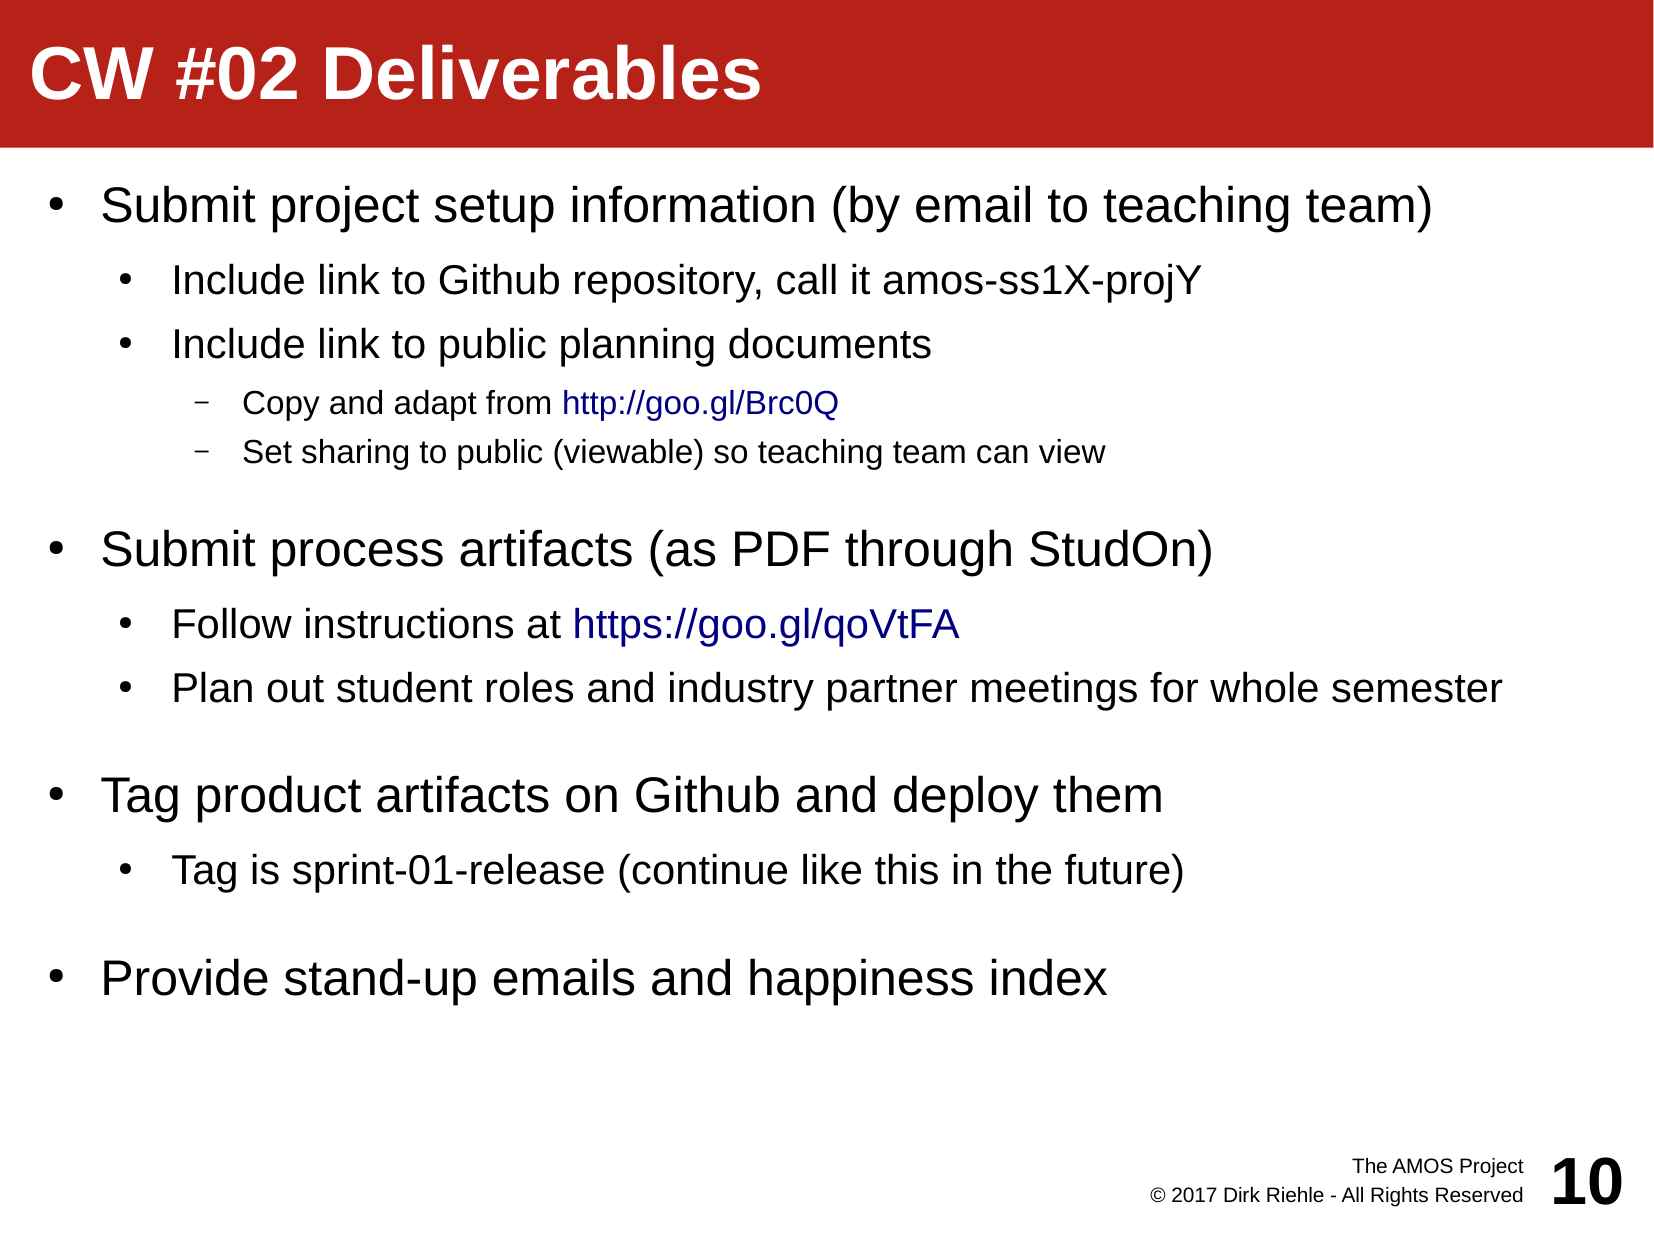

# CW #02 Deliverables
Submit project setup information (by email to teaching team)
Include link to Github repository, call it amos-ss1X-projY
Include link to public planning documents
Copy and adapt from http://goo.gl/Brc0Q
Set sharing to public (viewable) so teaching team can view
Submit process artifacts (as PDF through StudOn)
Follow instructions at https://goo.gl/qoVtFA
Plan out student roles and industry partner meetings for whole semester
Tag product artifacts on Github and deploy them
Tag is sprint-01-release (continue like this in the future)
Provide stand-up emails and happiness index
The AMOS Project
10
© 2017 Dirk Riehle - All Rights Reserved